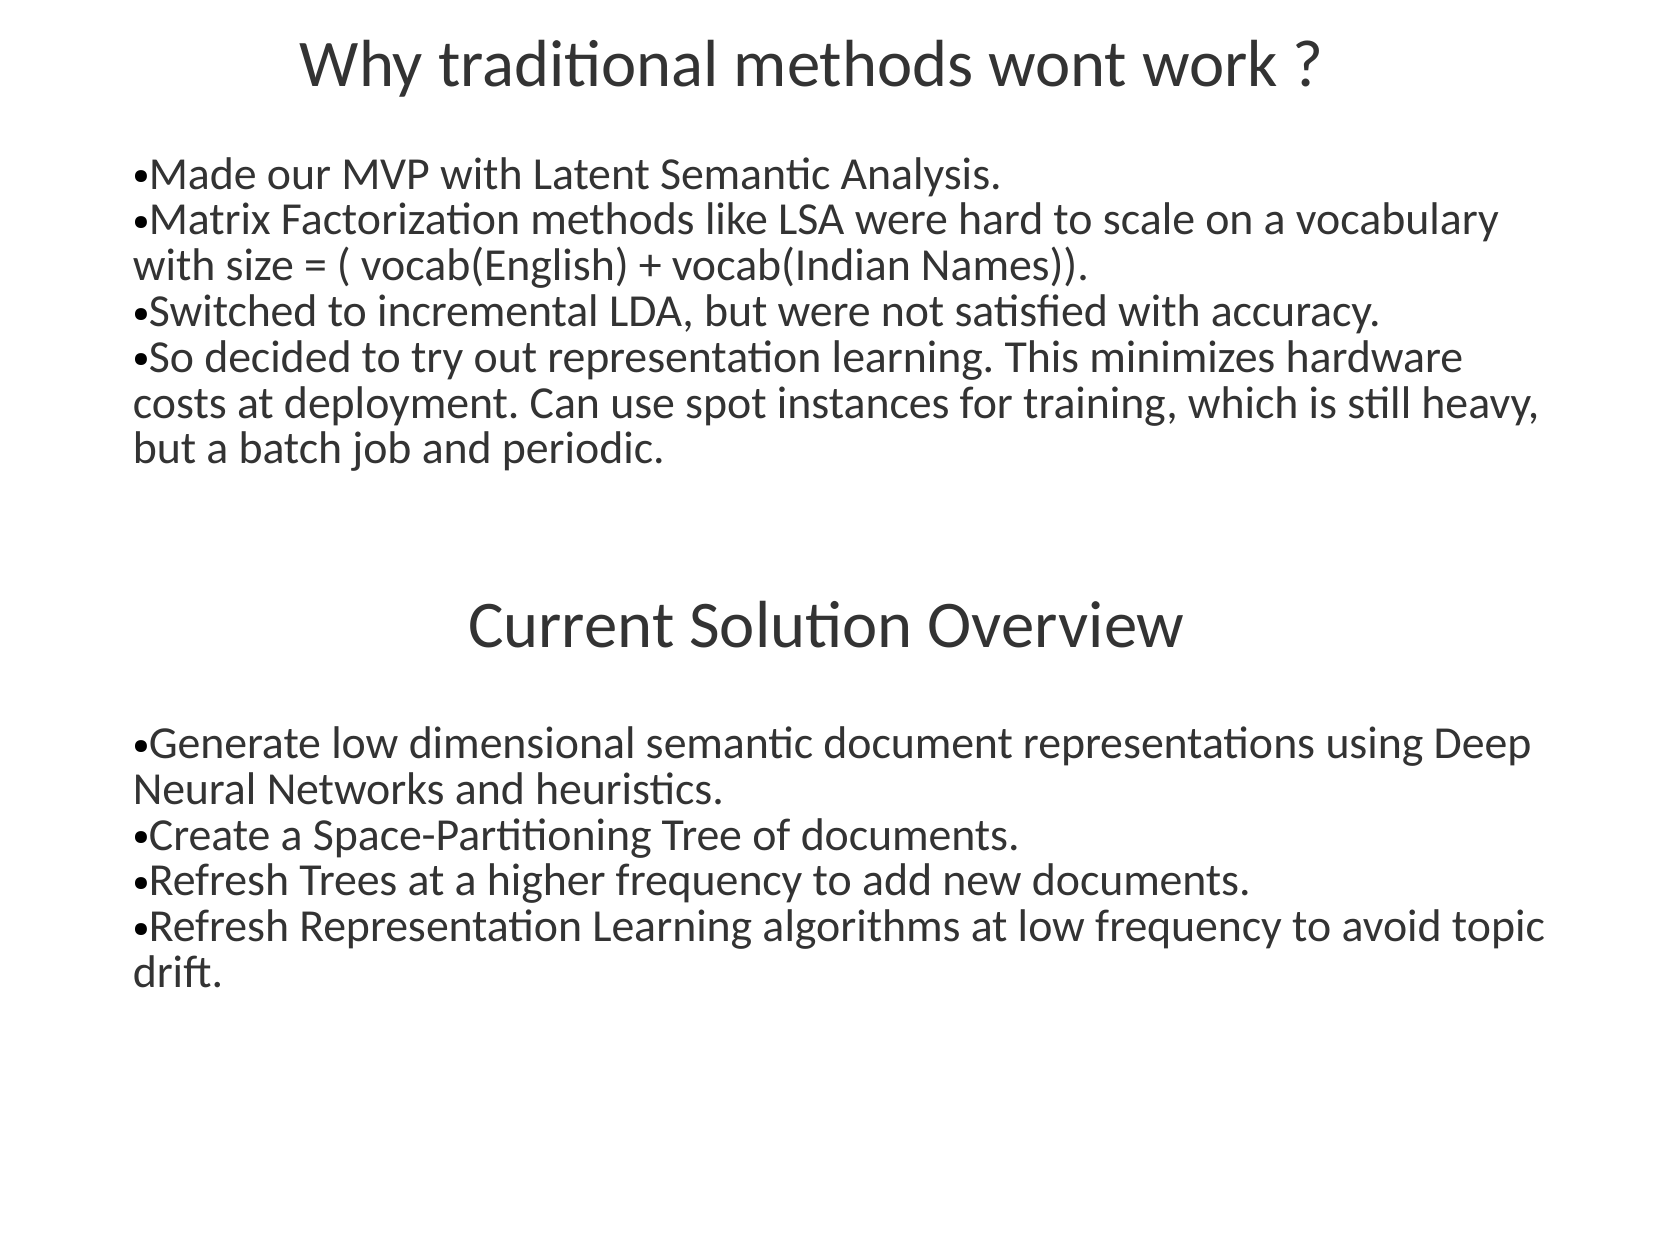

Why traditional methods wont work ?
Made our MVP with Latent Semantic Analysis.
Matrix Factorization methods like LSA were hard to scale on a vocabulary with size = ( vocab(English) + vocab(Indian Names)).
Switched to incremental LDA, but were not satisfied with accuracy.
So decided to try out representation learning. This minimizes hardware costs at deployment. Can use spot instances for training, which is still heavy, but a batch job and periodic.
Current Solution Overview
Generate low dimensional semantic document representations using Deep Neural Networks and heuristics.
Create a Space-Partitioning Tree of documents.
Refresh Trees at a higher frequency to add new documents.
Refresh Representation Learning algorithms at low frequency to avoid topic drift.